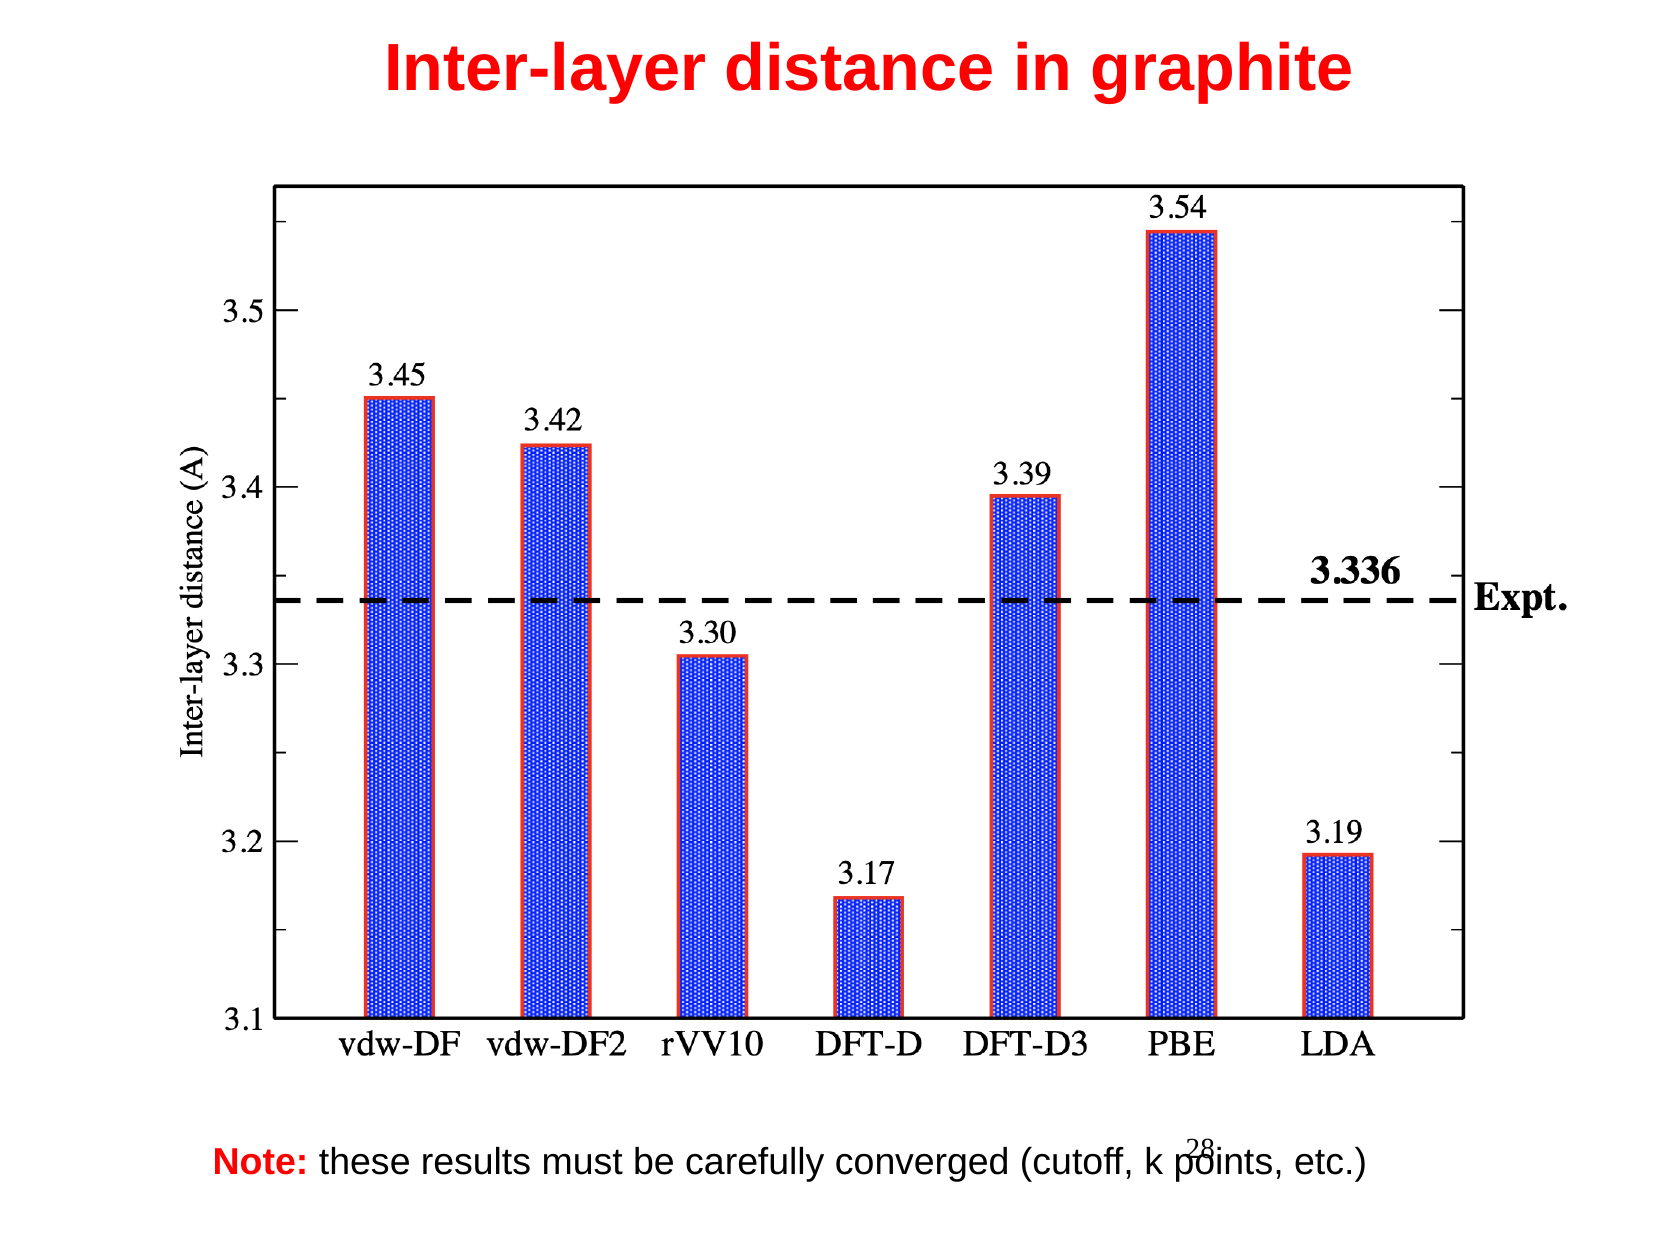

# Inter-layer distance in graphite
Note: these results must be carefully converged (cutoff, k points, etc.)